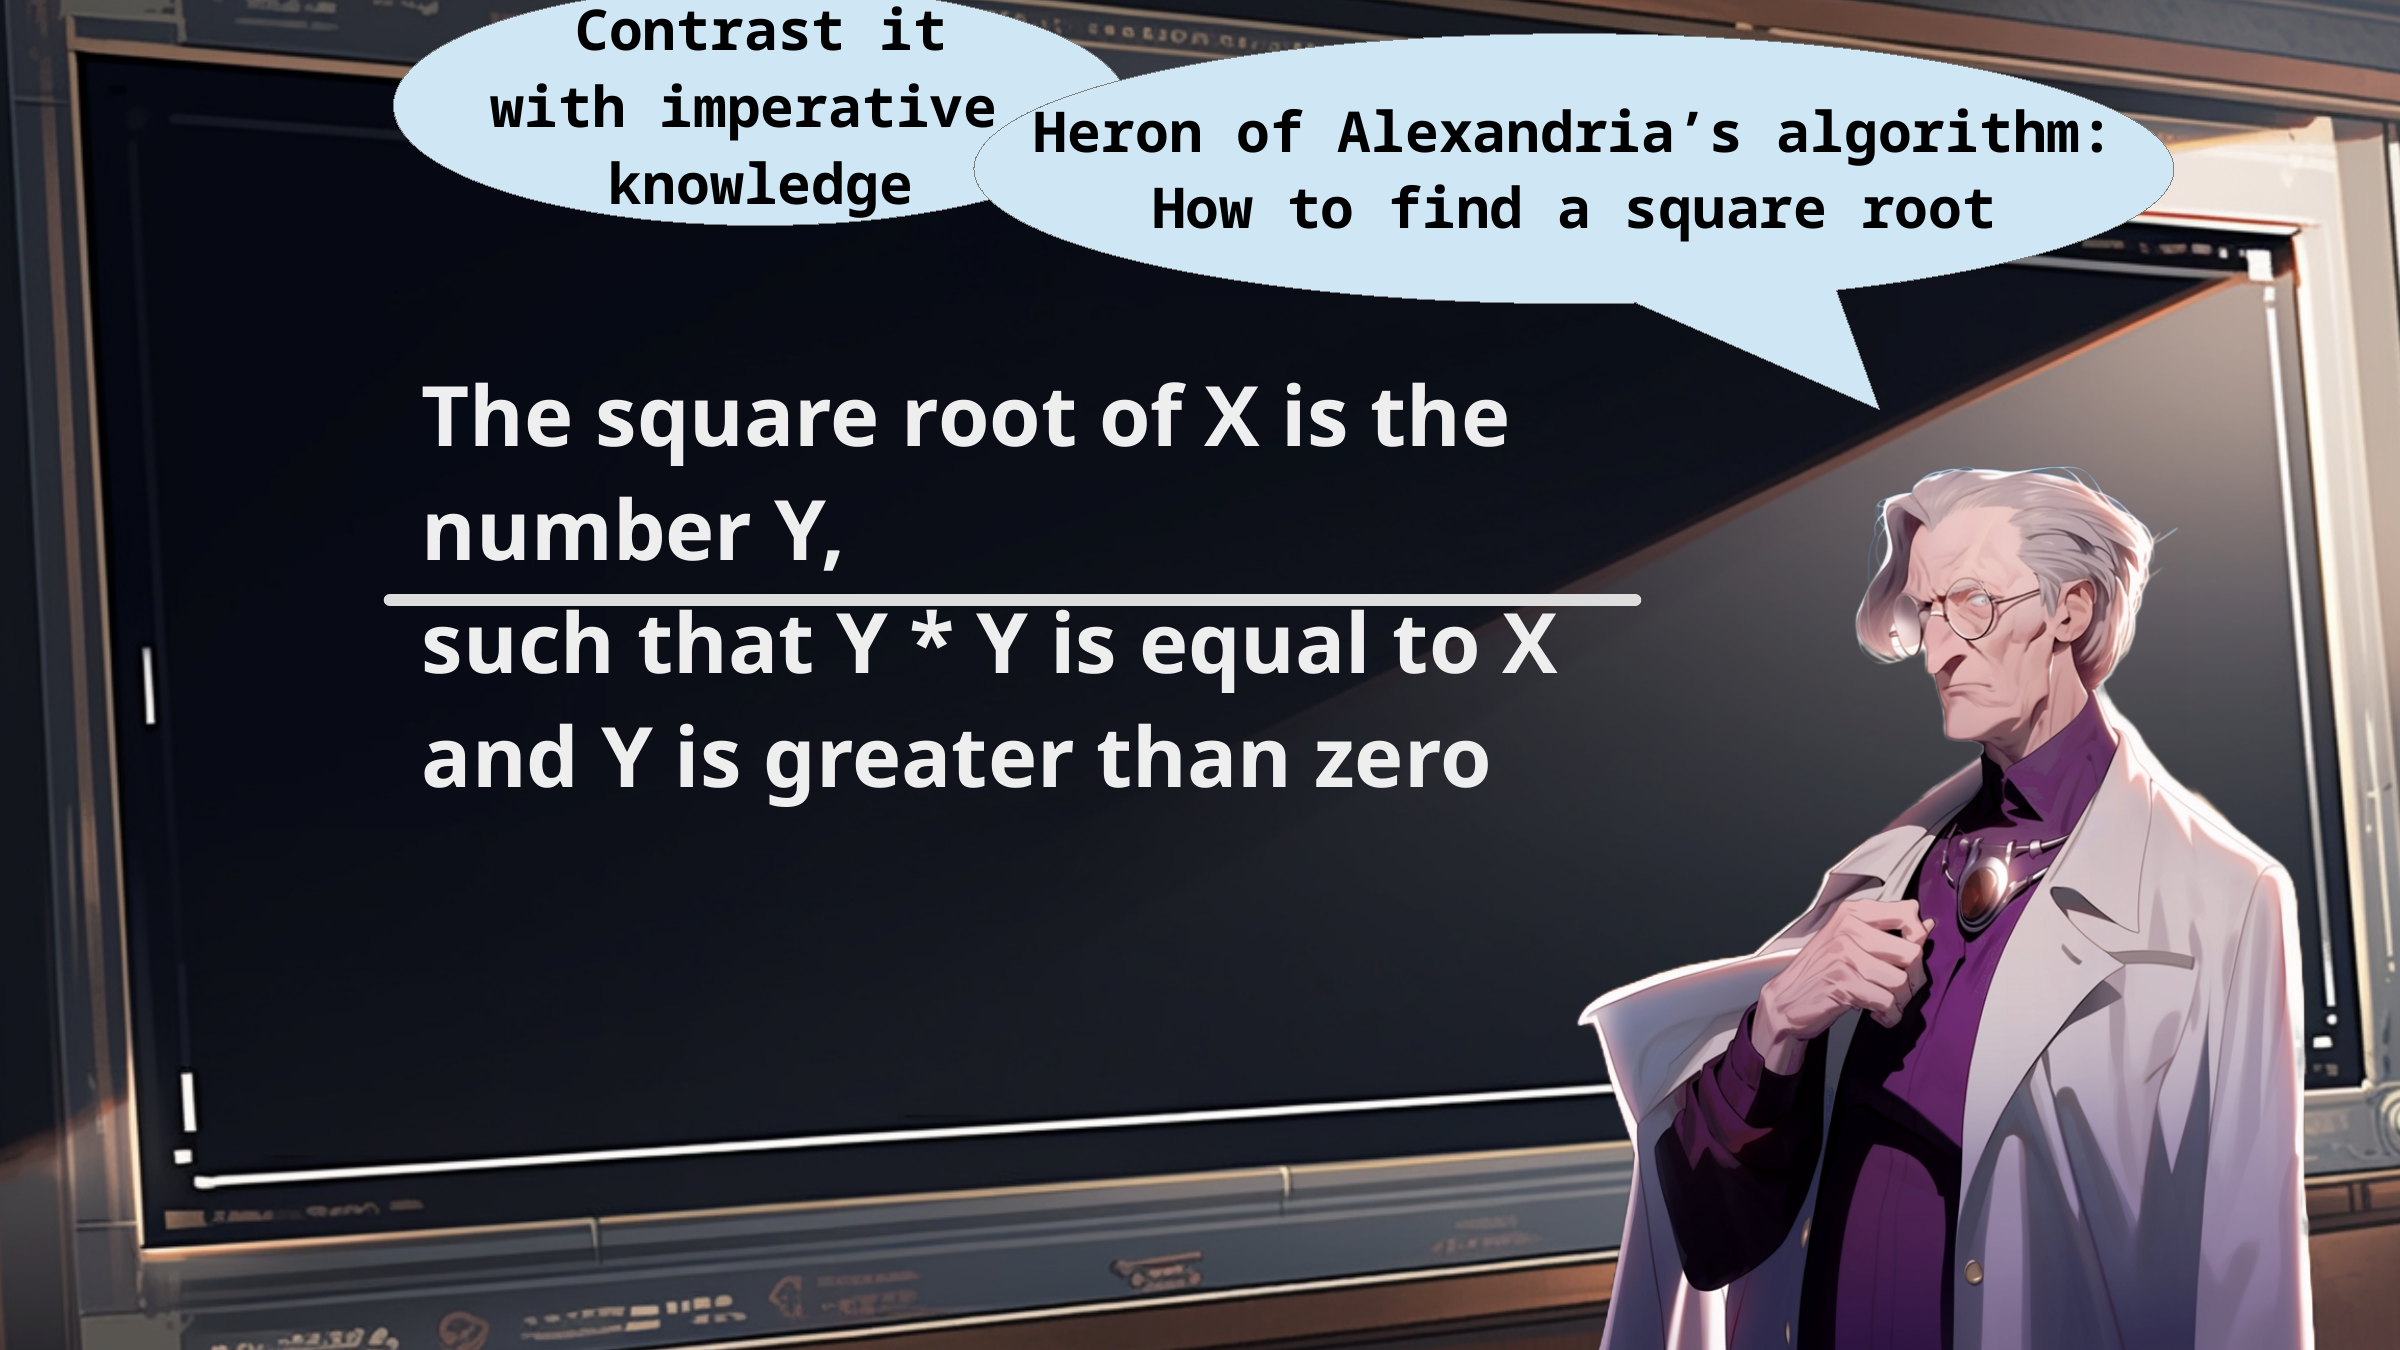

Contrast it
with imperative
knowledge
Heron of Alexandria’s algorithm:
How to find a square root
The square root of X is the number Y,
such that Y * Y is equal to X
and Y is greater than zero